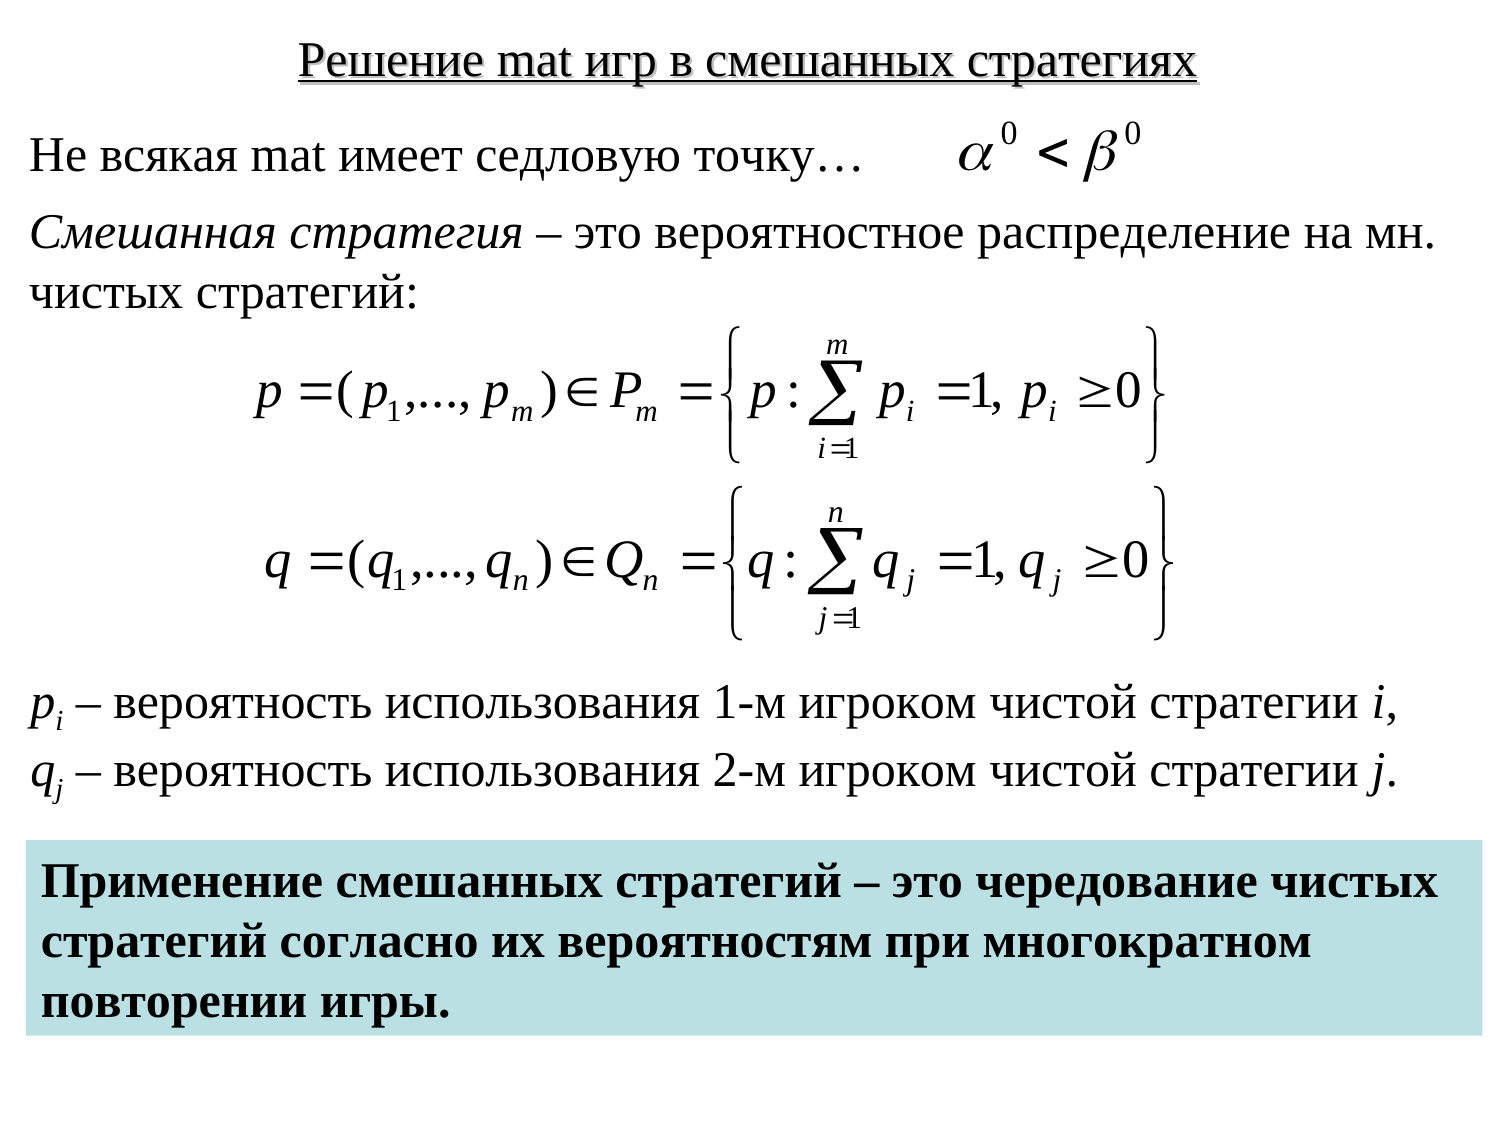

Решение mat игр в смешанных стратегиях
Не всякая mat имеет седловую точку…
Смешанная стратегия – это вероятностное распределение на мн. чистых стратегий:
pi – вероятность использования 1-м игроком чистой стратегии i,
qj – вероятность использования 2-м игроком чистой стратегии j.
Применение смешанных стратегий – это чередование чистых стратегий согласно их вероятностям при многократном повторении игры.